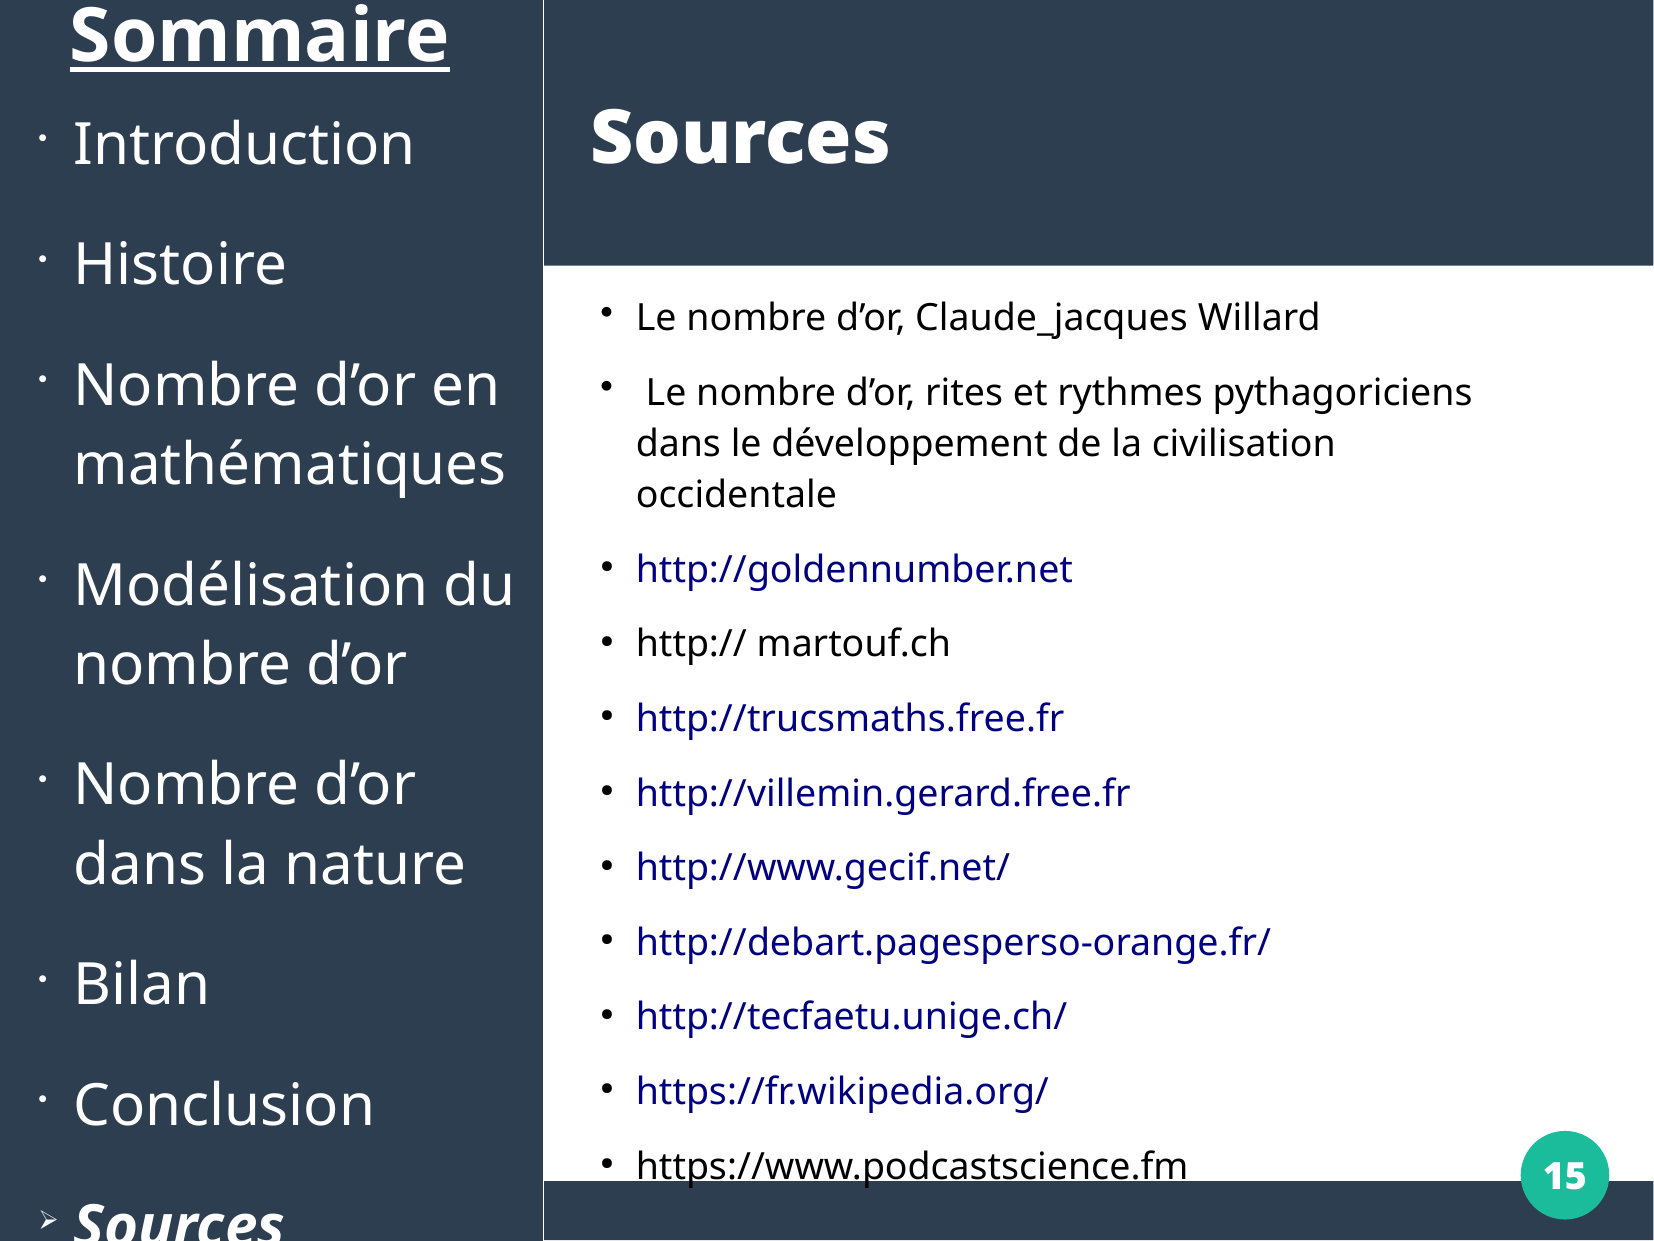

Sommaire
# Sources
Introduction
Histoire
Nombre d’or en mathématiques
Modélisation du nombre d’or
Nombre d’or dans la nature
Bilan
Conclusion
Sources
Le nombre d’or, Claude_jacques Willard
 Le nombre d’or, rites et rythmes pythagoriciens dans le développement de la civilisation occidentale
http://goldennumber.net
http:// martouf.ch
http://trucsmaths.free.fr
http://villemin.gerard.free.fr
http://www.gecif.net/
http://debart.pagesperso-orange.fr/
http://tecfaetu.unige.ch/
https://fr.wikipedia.org/
https://www.podcastscience.fm
15